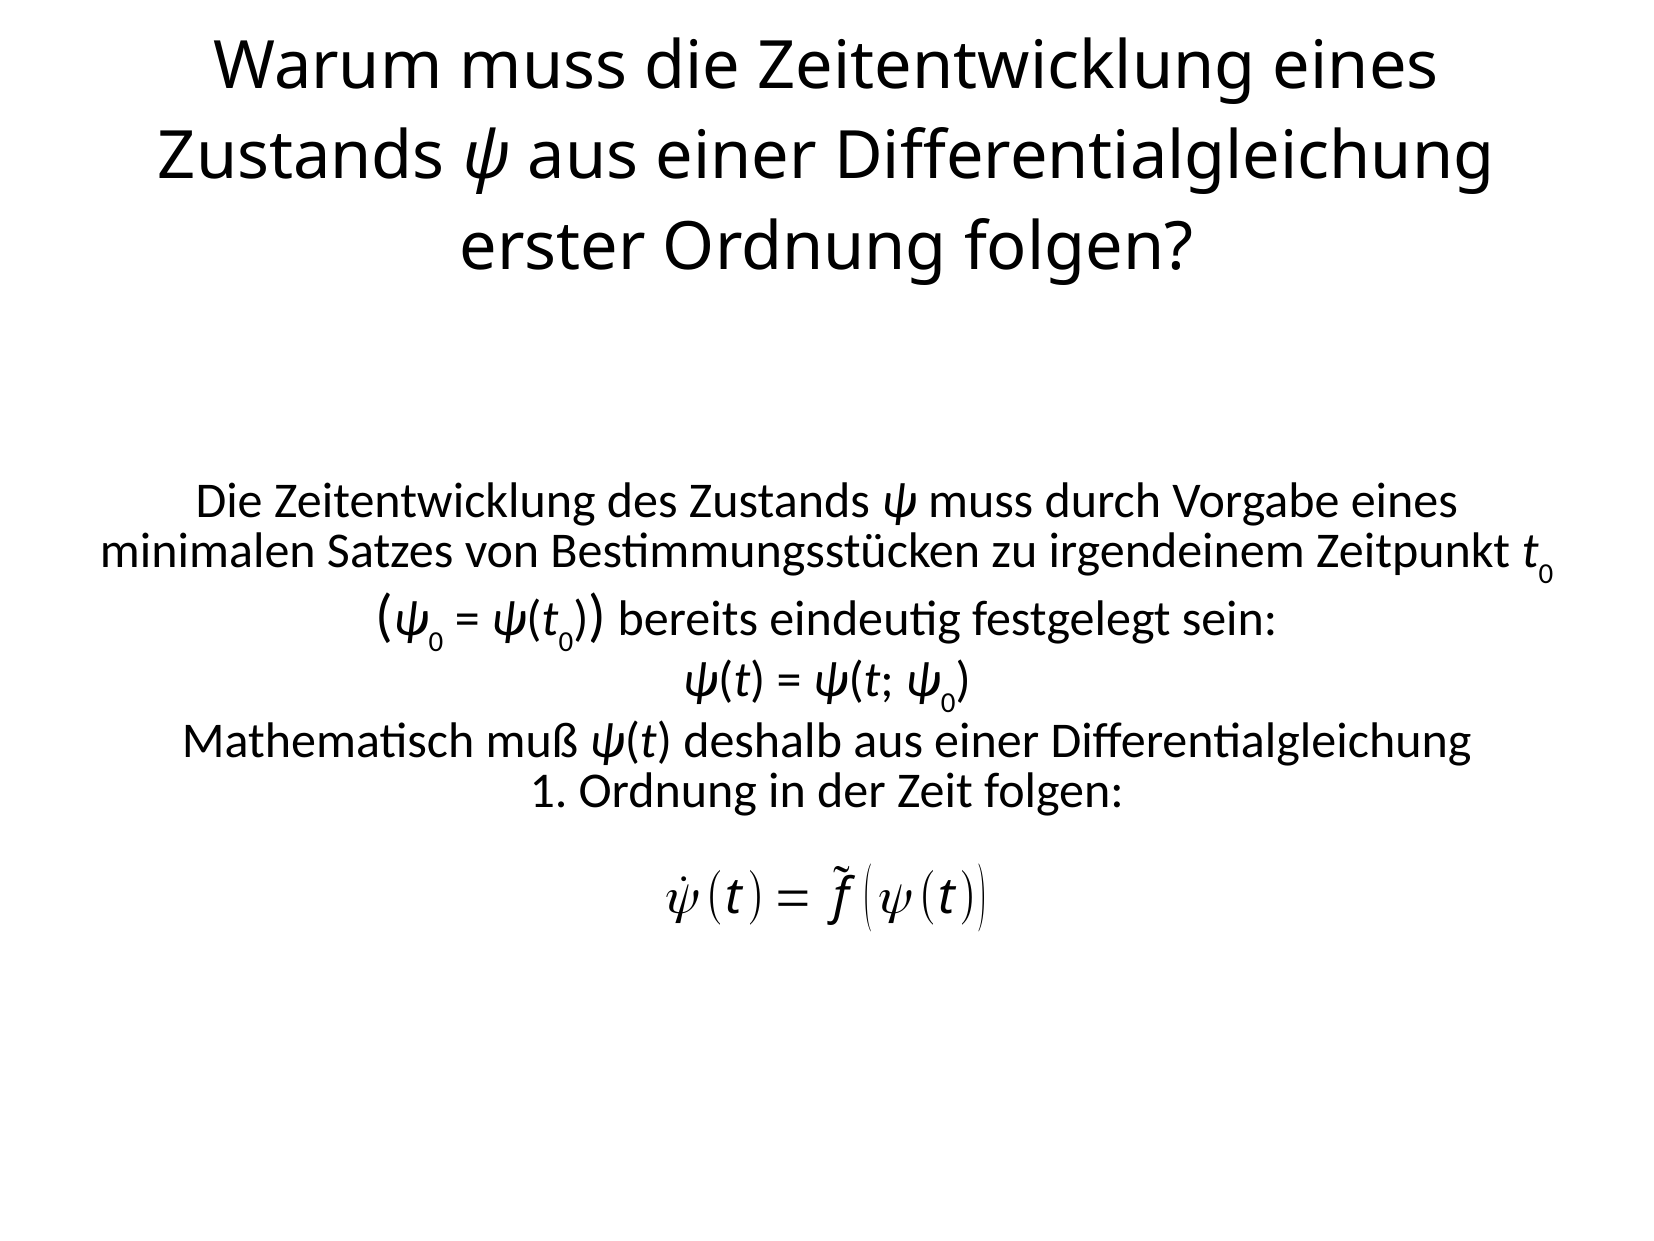

# Warum muss die Zeitentwicklung eines Zustands ψ aus einer Differentialgleichung erster Ordnung folgen?
Die Zeitentwicklung des Zustands ψ muss durch Vorgabe eines minimalen Satzes von Bestimmungsstücken zu irgendeinem Zeitpunkt t0 (ψ0 = ψ(t0)) bereits eindeutig festgelegt sein:
ψ(t) = ψ(t; ψ0)
Mathematisch muß ψ(t) deshalb aus einer Differentialgleichung 1. Ordnung in der Zeit folgen: